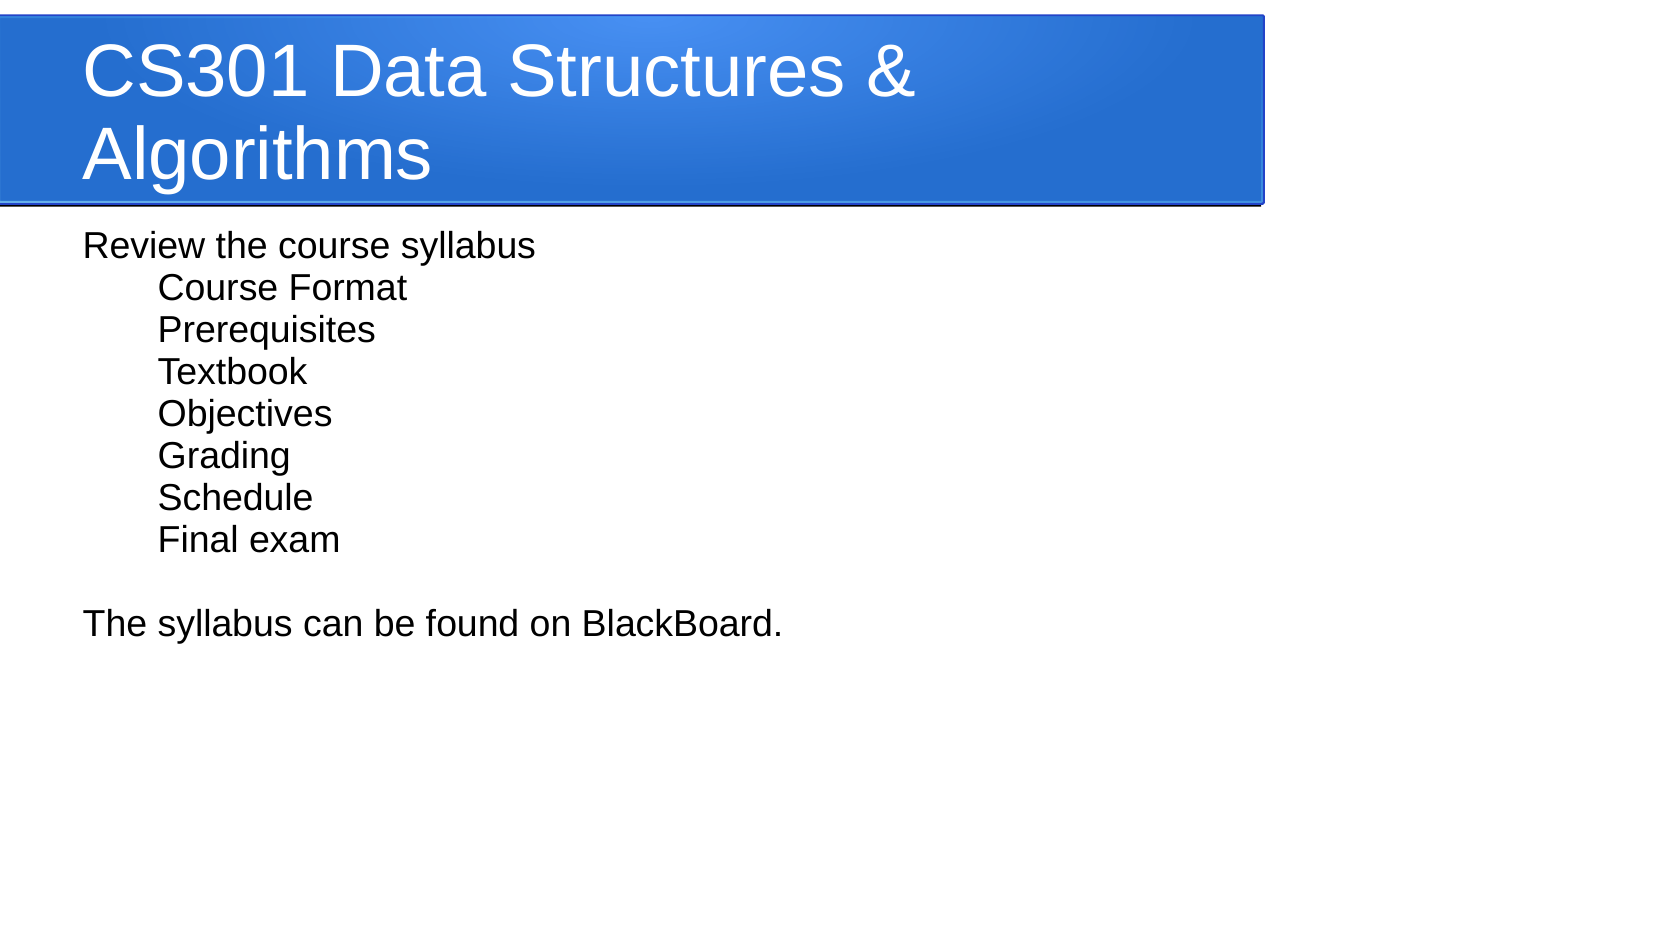

# CS301 Data Structures & Algorithms
Review the course syllabus
	Course Format
	Prerequisites
	Textbook
	Objectives
	Grading
	Schedule
	Final exam
The syllabus can be found on BlackBoard.